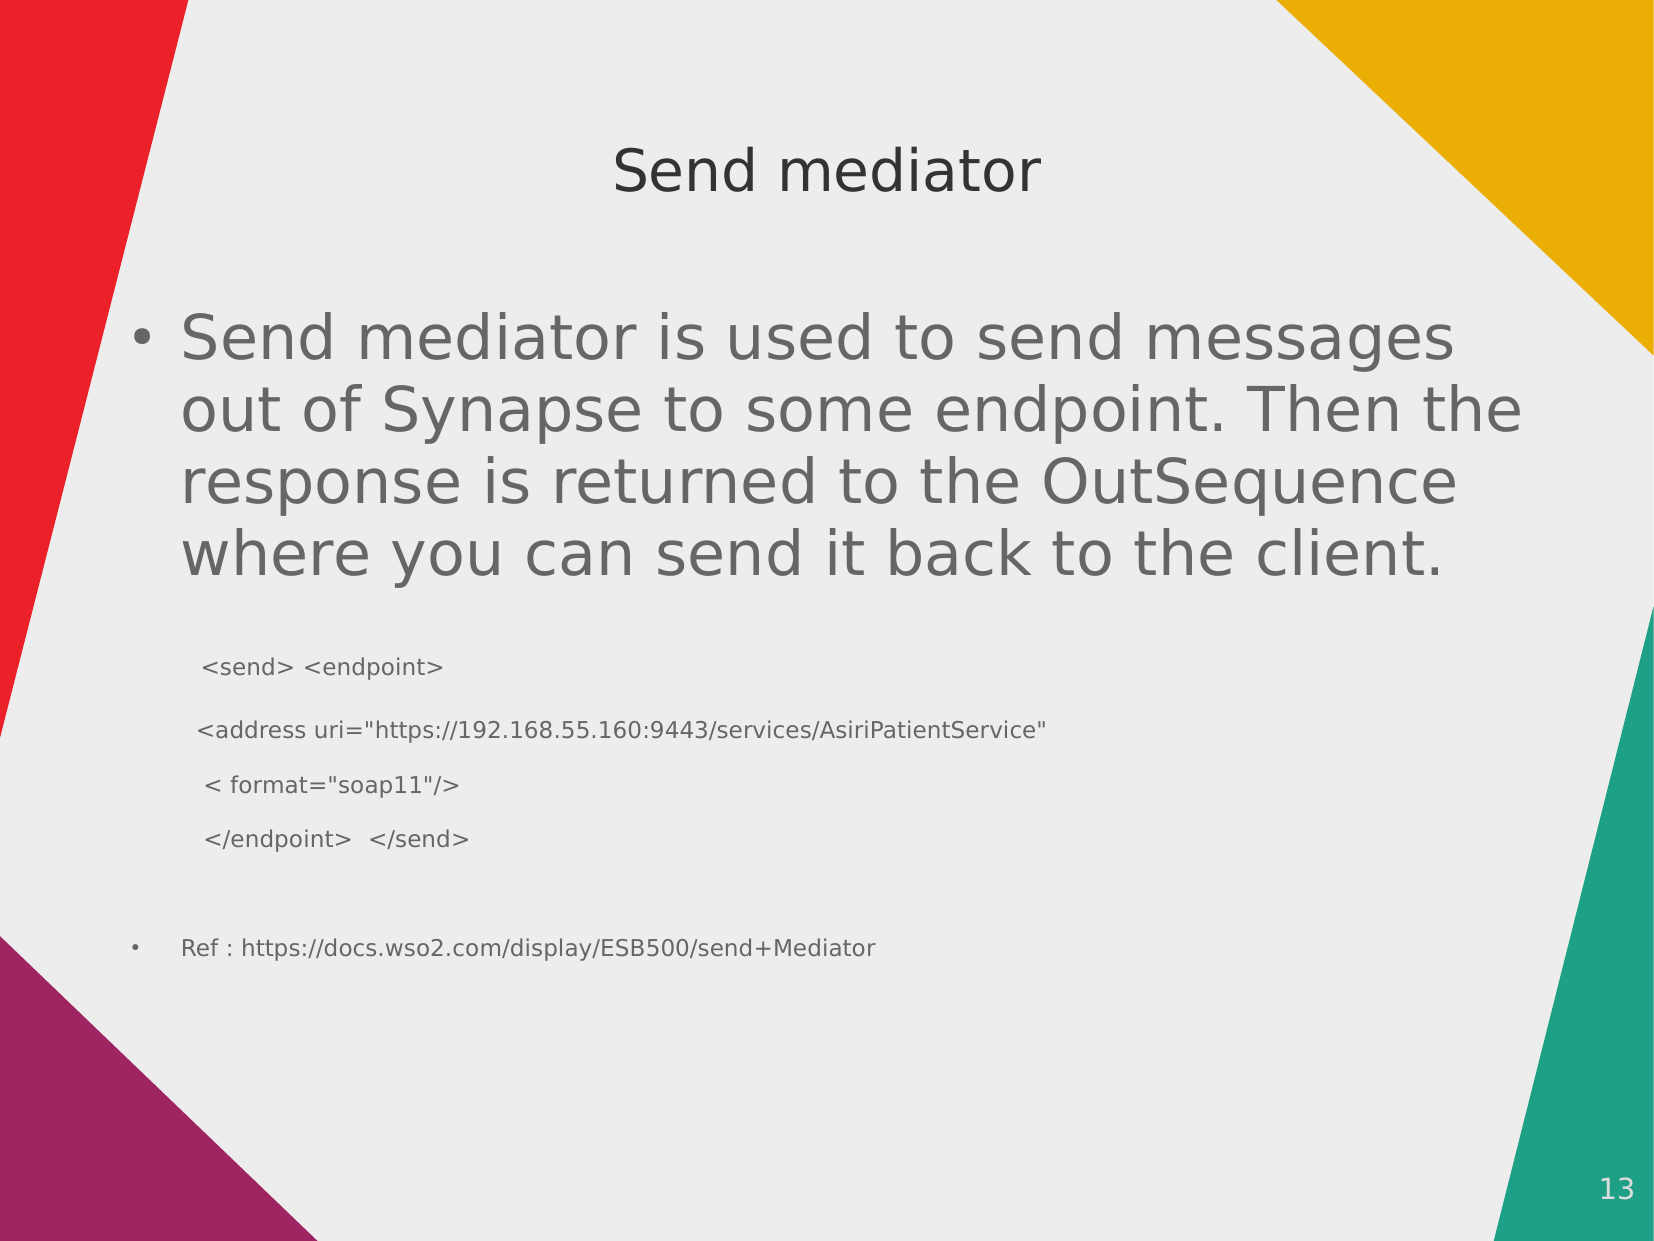

# Send mediator
Send mediator is used to send messages out of Synapse to some endpoint. Then the response is returned to the OutSequence where you can send it back to the client.
 <send> <endpoint>
 <address uri="https://192.168.55.160:9443/services/AsiriPatientService"
 < format="soap11"/>
 </endpoint> </send>
Ref : https://docs.wso2.com/display/ESB500/send+Mediator
13